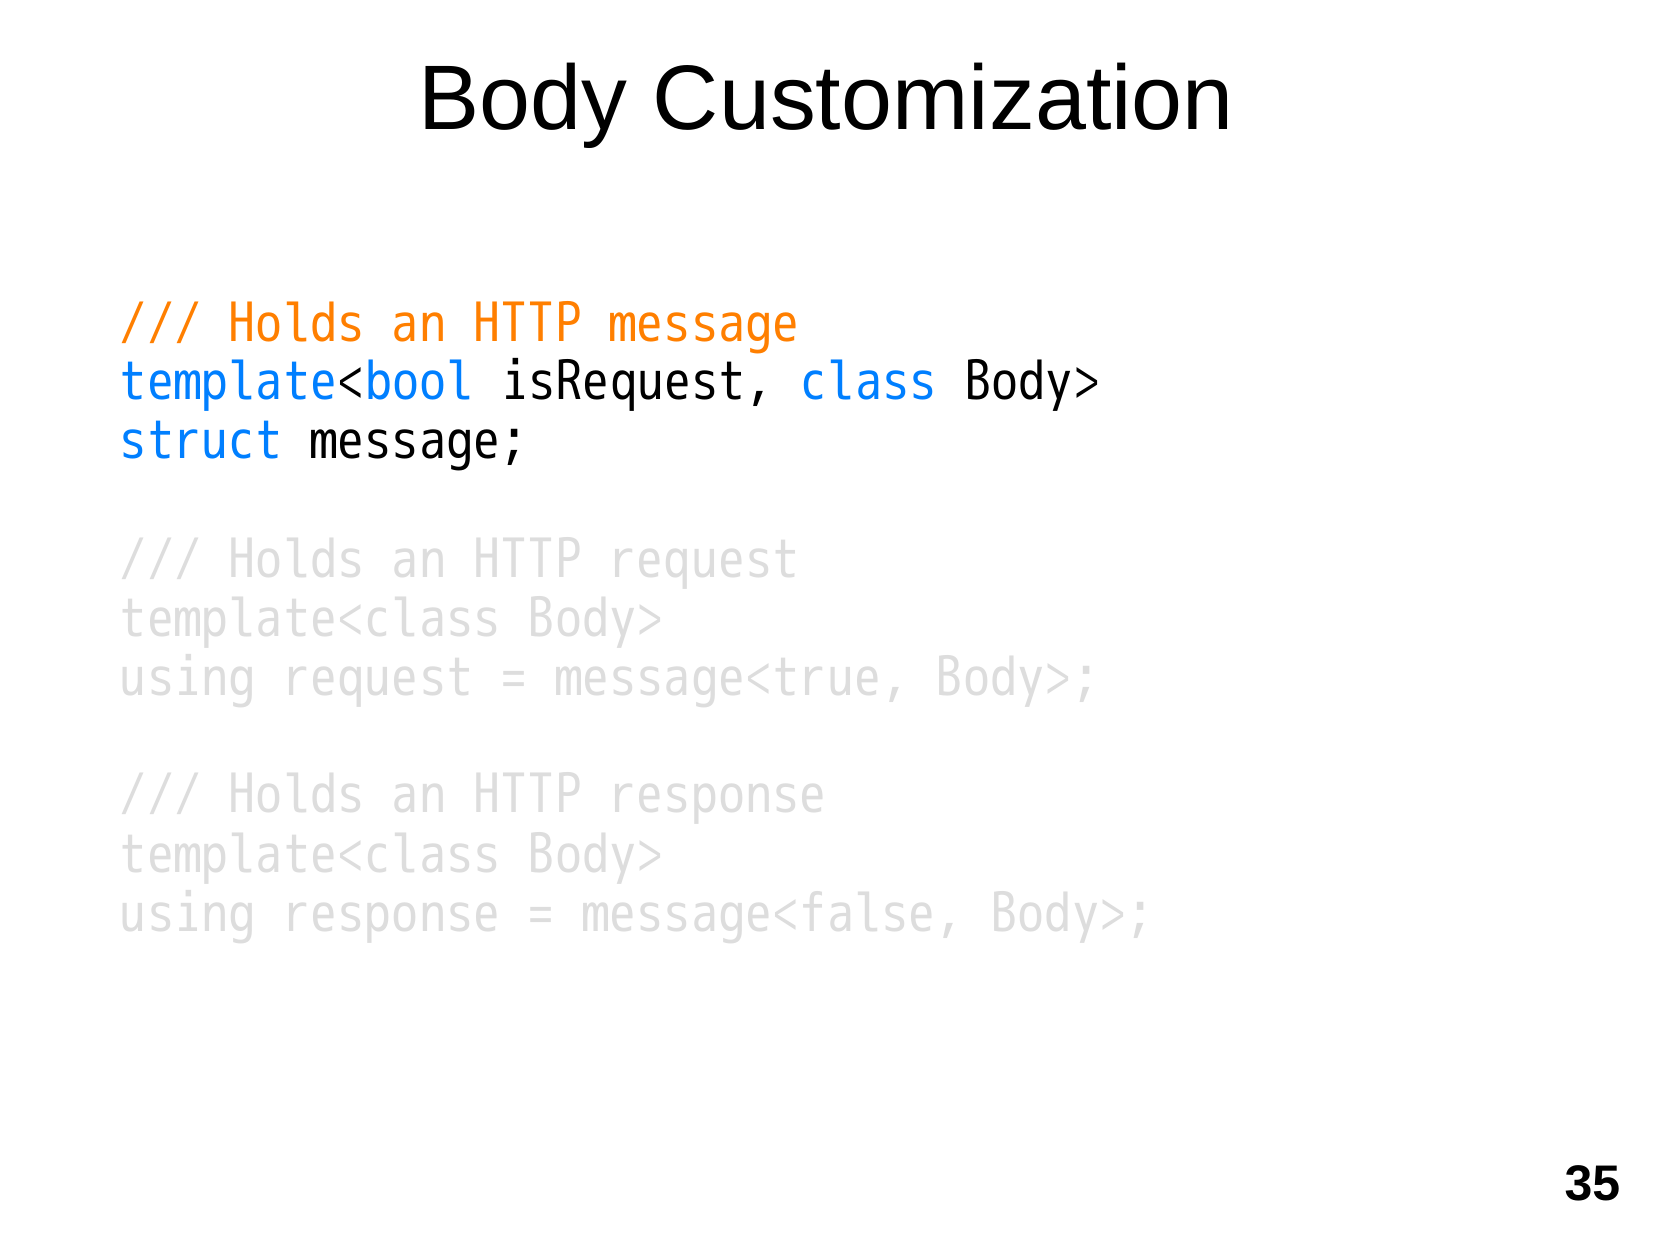

# Body Customization
/// Holds an HTTP message
template<bool isRequest, class Body>
struct message;
/// Holds an HTTP request
template<class Body>
using request = message<true, Body>;
/// Holds an HTTP response
template<class Body>
using response = message<false, Body>;
35